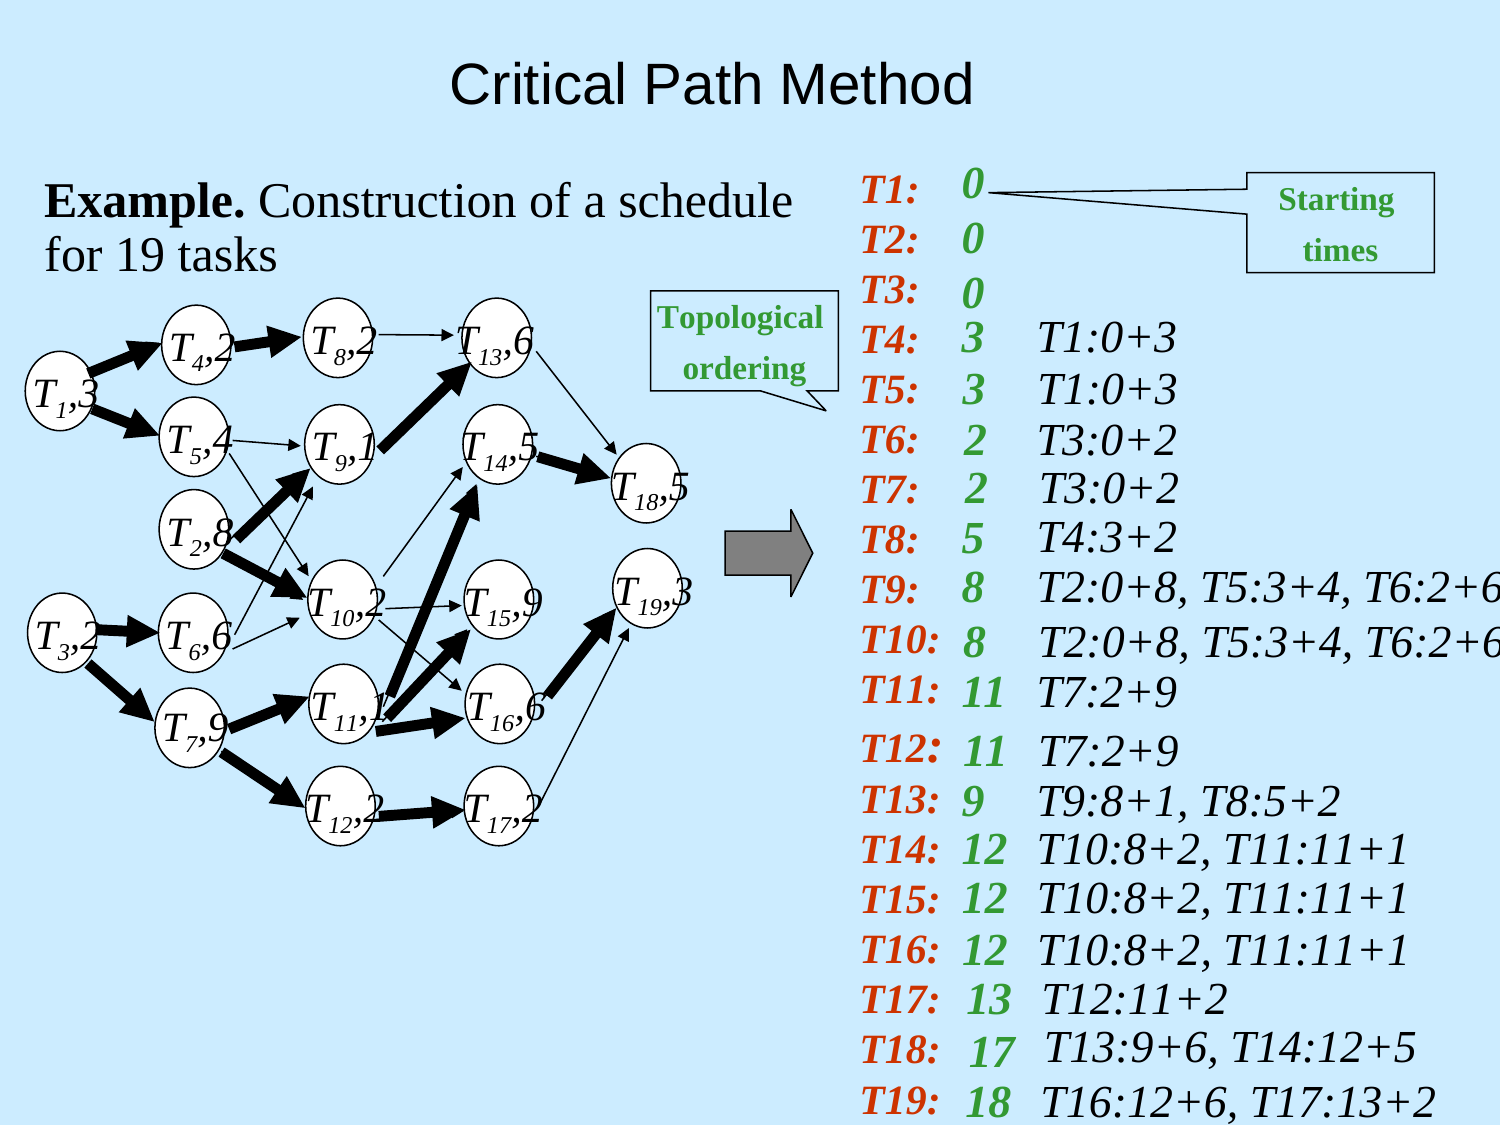

# Critical Path Method
0
0
0
T1:
T2:
T3:
T4:
T5:
T6:
T7:
T8:
T9:
T10:
T11:
T12:
T13:
T14:
T15:
T16:
T17:
T18:
T19:
Example. Construction of a schedule for 19 tasks
Starting
times
Topological
ordering
T8,2
T13,6
T4,2
T1,3
T5,4
T9,1
T14,5
T18,5
T2,8
T19,3
T10,2
T15,9
T3,2
T6,6
T11,1
T16,6
T7,9
T12,2
T17,2
3
T1:0+3
3
T1:0+3
2
T3:0+2
2
T3:0+2
T4:3+2
5
8
T2:0+8, T5:3+4, T6:2+6
8
T2:0+8, T5:3+4, T6:2+6
11
T7:2+9
11
T7:2+9
9
T9:8+1, T8:5+2
12
T10:8+2, T11:11+1
12
T10:8+2, T11:11+1
12
T10:8+2, T11:11+1
13
T12:11+2
T13:9+6, T14:12+5
17
18
T16:12+6, T17:13+2